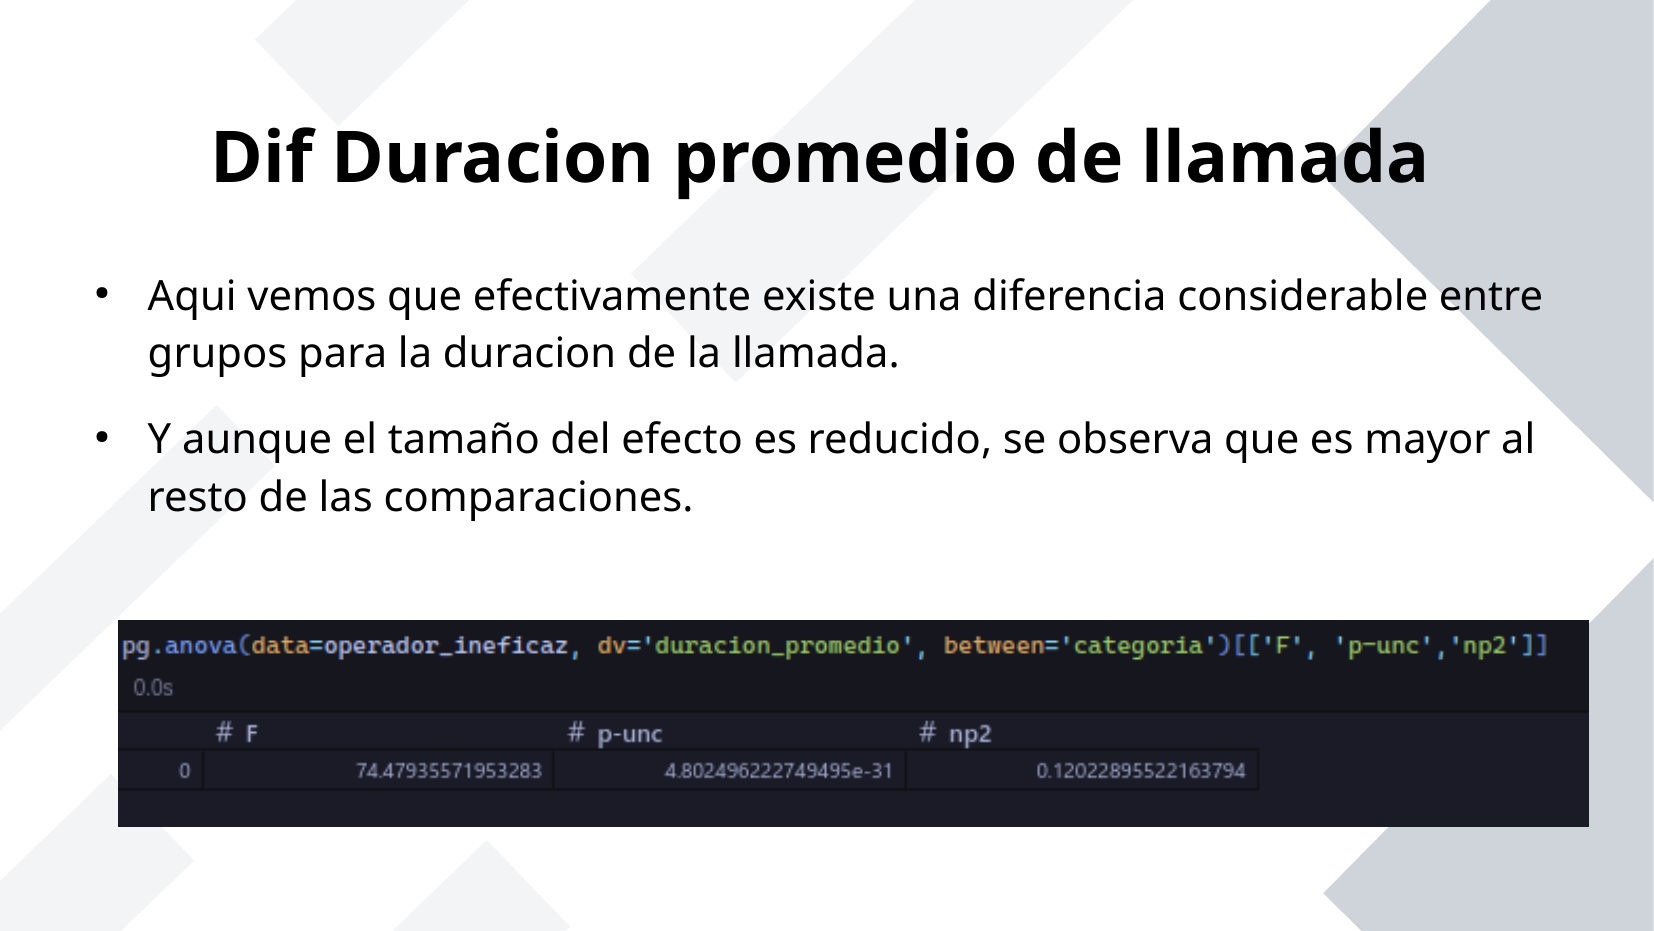

# Dif Duracion promedio de llamada
Aqui vemos que efectivamente existe una diferencia considerable entre grupos para la duracion de la llamada.
Y aunque el tamaño del efecto es reducido, se observa que es mayor al resto de las comparaciones.